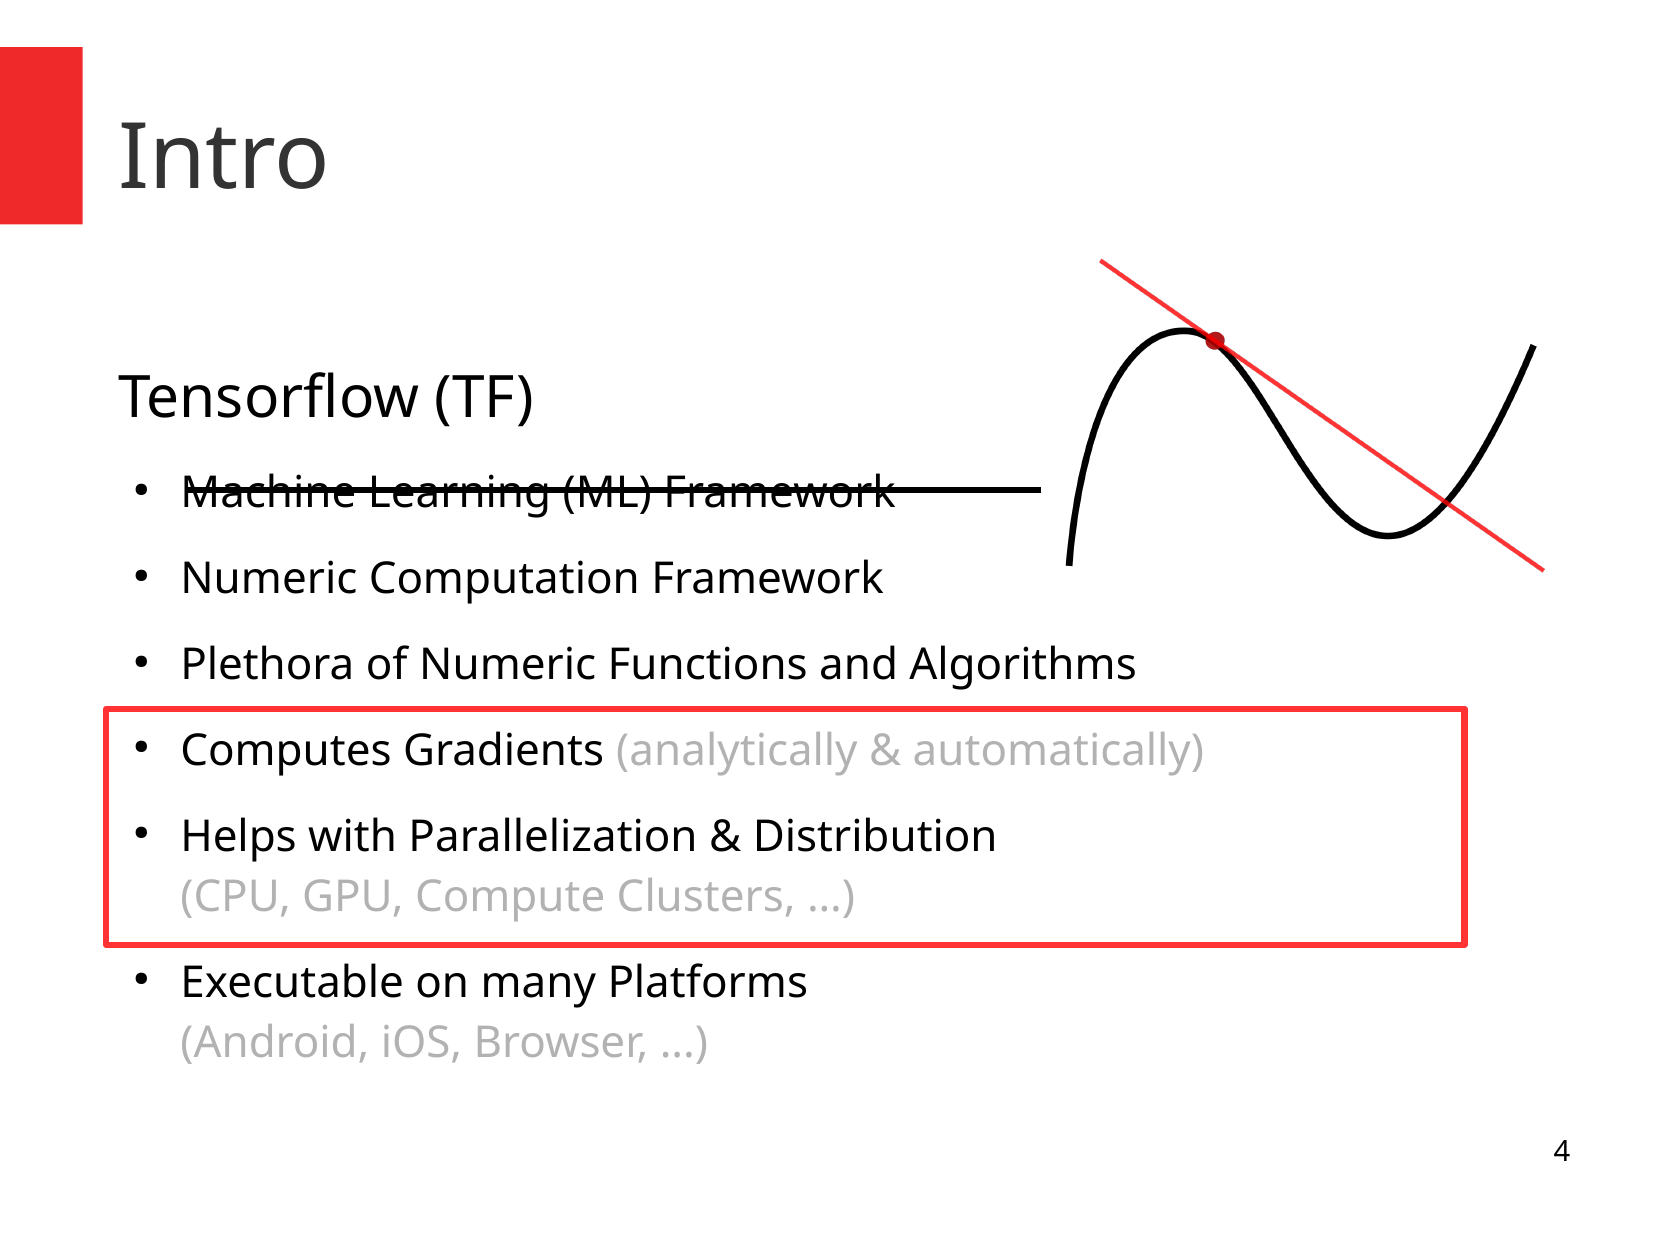

# Intro
Tensorflow (TF)
Machine Learning (ML) Framework
Numeric Computation Framework
Plethora of Numeric Functions and Algorithms
Computes Gradients (analytically & automatically)
Helps with Parallelization & Distribution
(CPU, GPU, Compute Clusters, …)
Executable on many Platforms
(Android, iOS, Browser, ...)
4